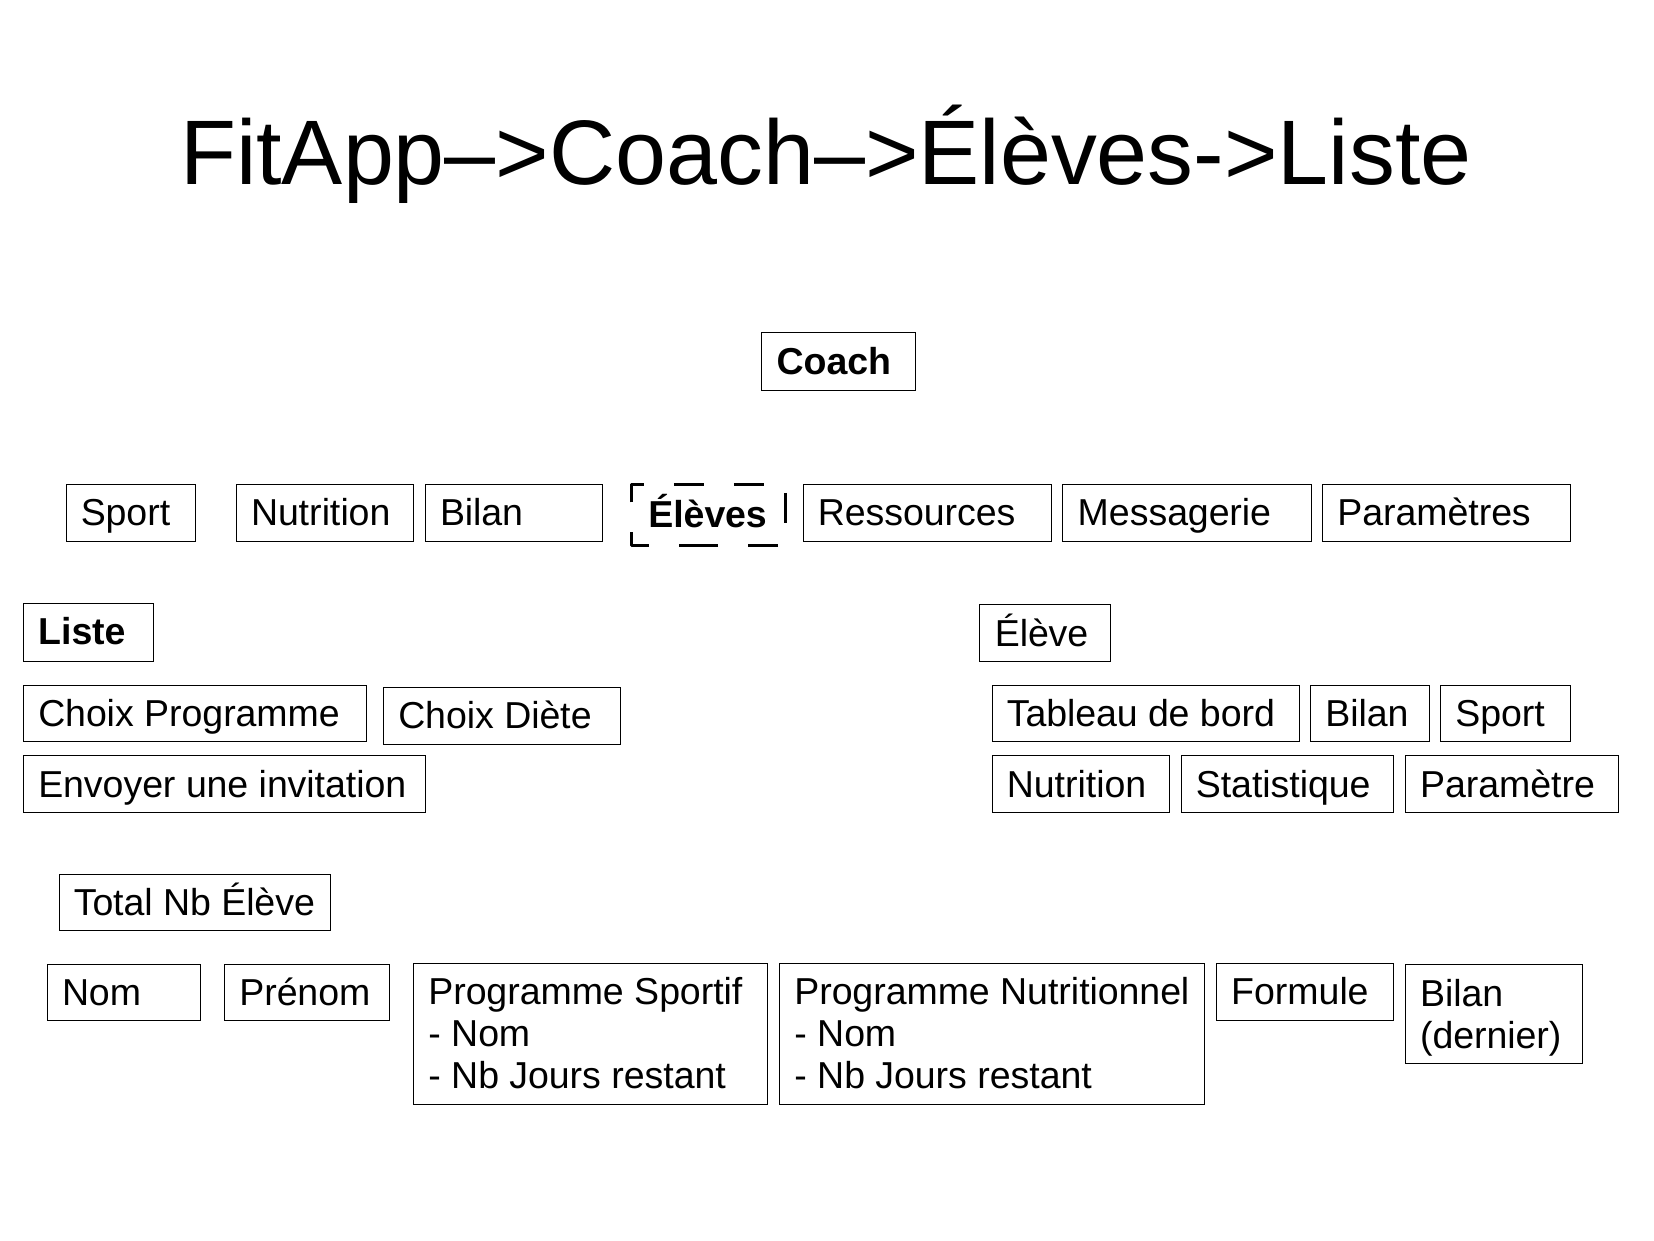

# FitApp–>Coach–>Élèves->Liste
Coach
Sport
Nutrition
Bilan
Ressources
Messagerie
Paramètres
Élèves
Liste
Élève
Choix Programme
Tableau de bord
Bilan
Sport
Choix Diète
Envoyer une invitation
Nutrition
Statistique
Paramètre
Total Nb Élève
Programme Sportif
- Nom
- Nb Jours restant
Programme Nutritionnel
- Nom
- Nb Jours restant
Formule
Nom
Prénom
Bilan
(dernier)